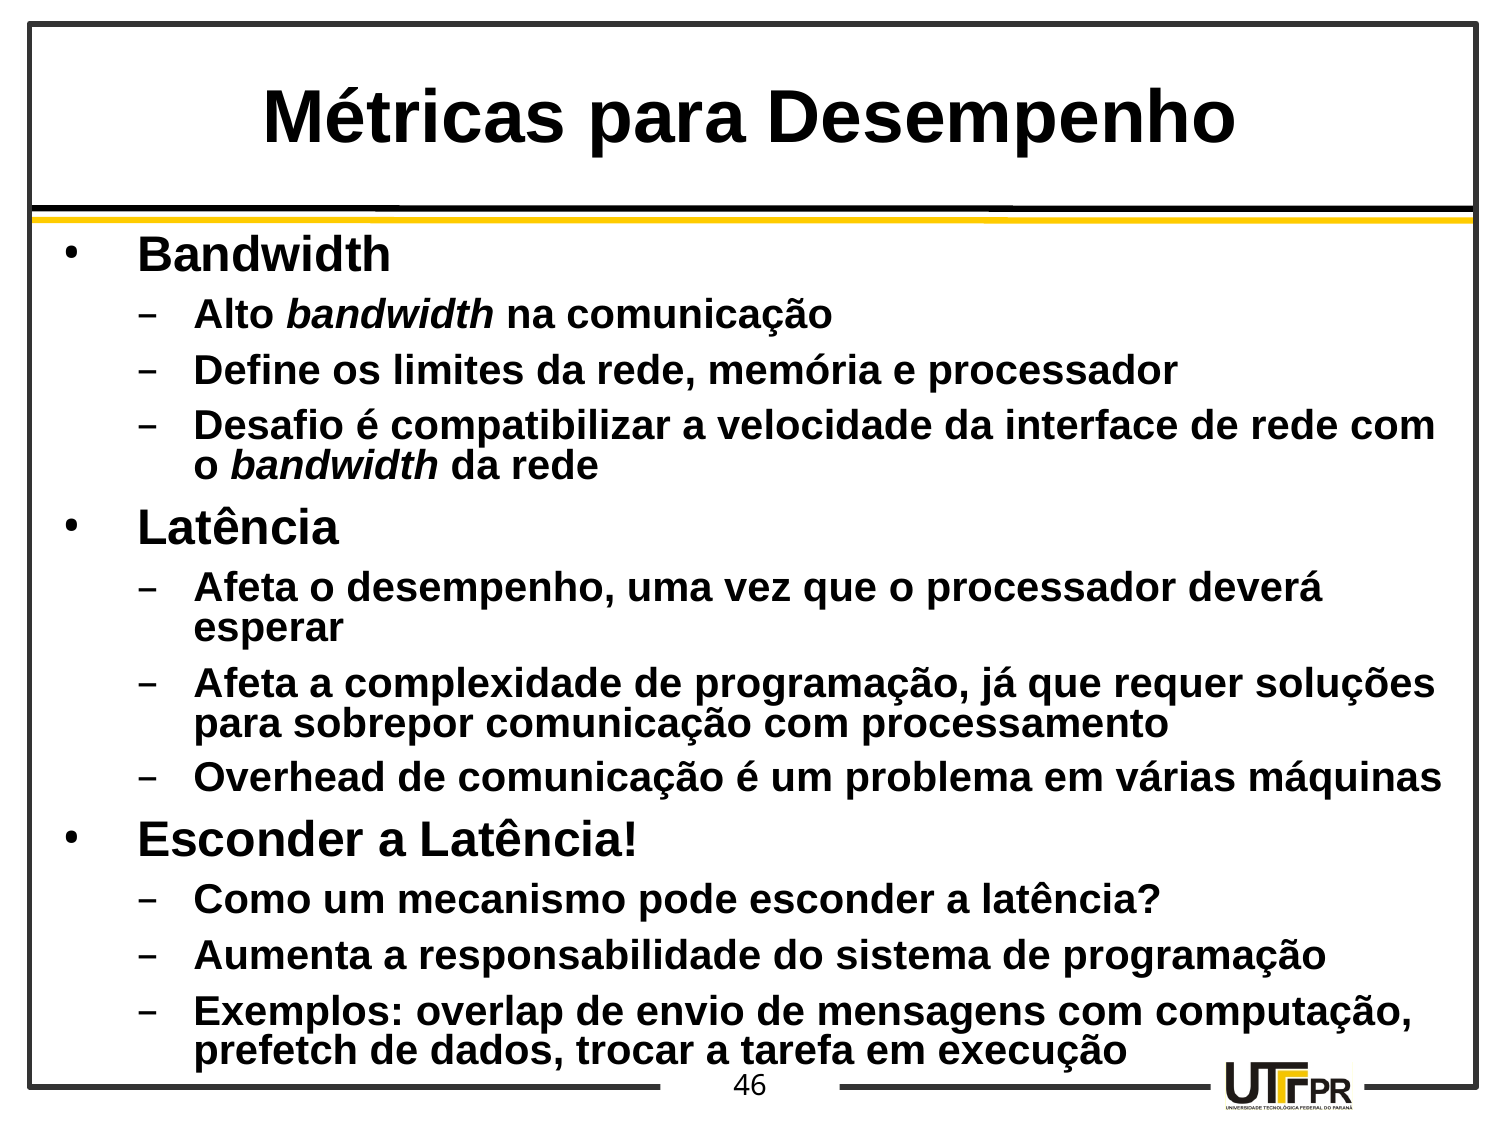

# Métricas para Desempenho
Bandwidth
Alto bandwidth na comunicação
Define os limites da rede, memória e processador
Desafio é compatibilizar a velocidade da interface de rede com o bandwidth da rede
Latência
Afeta o desempenho, uma vez que o processador deverá esperar
Afeta a complexidade de programação, já que requer soluções para sobrepor comunicação com processamento
Overhead de comunicação é um problema em várias máquinas
Esconder a Latência!
Como um mecanismo pode esconder a latência?
Aumenta a responsabilidade do sistema de programação
Exemplos: overlap de envio de mensagens com computação, prefetch de dados, trocar a tarefa em execução